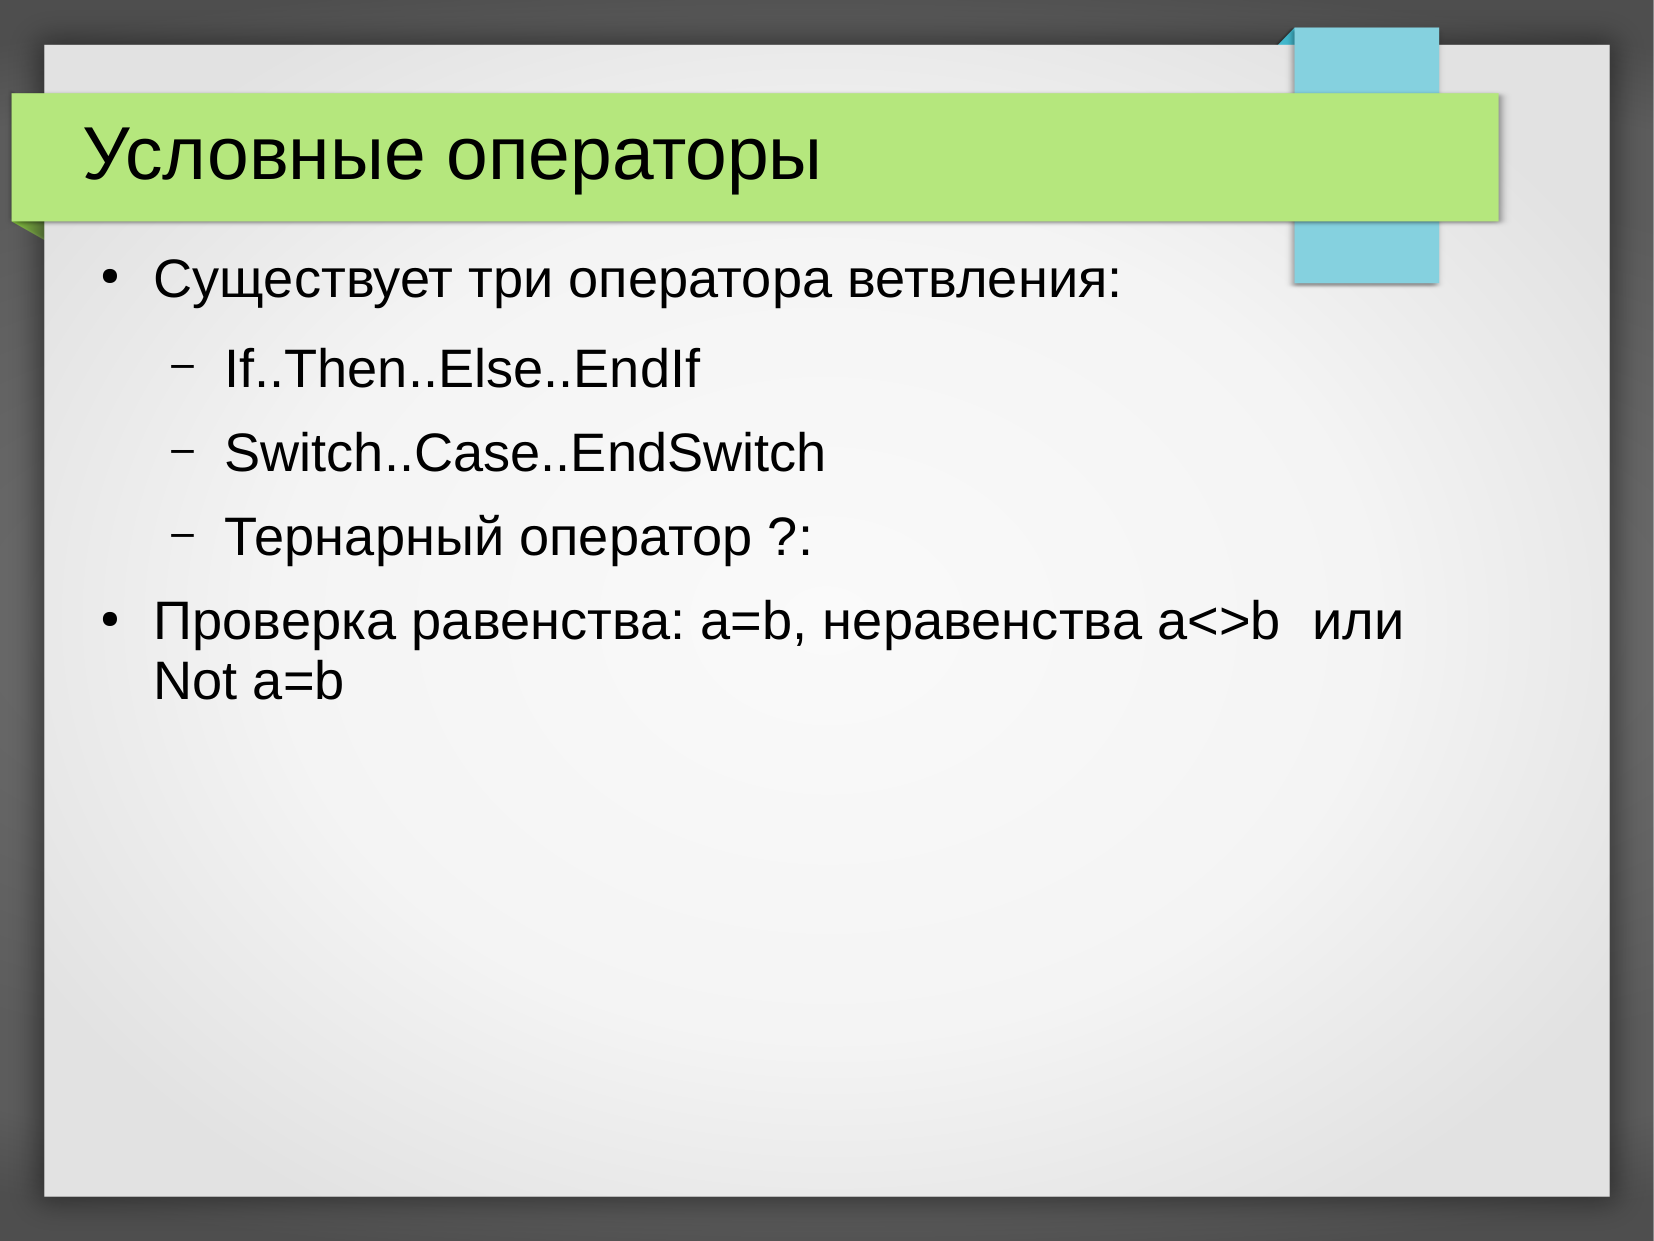

# Условные операторы
Существует три оператора ветвления:
If..Then..Else..EndIf
Switch..Case..EndSwitch
Тернарный оператор ?:
Проверка равенства: a=b, неравенства a<>b или Not a=b